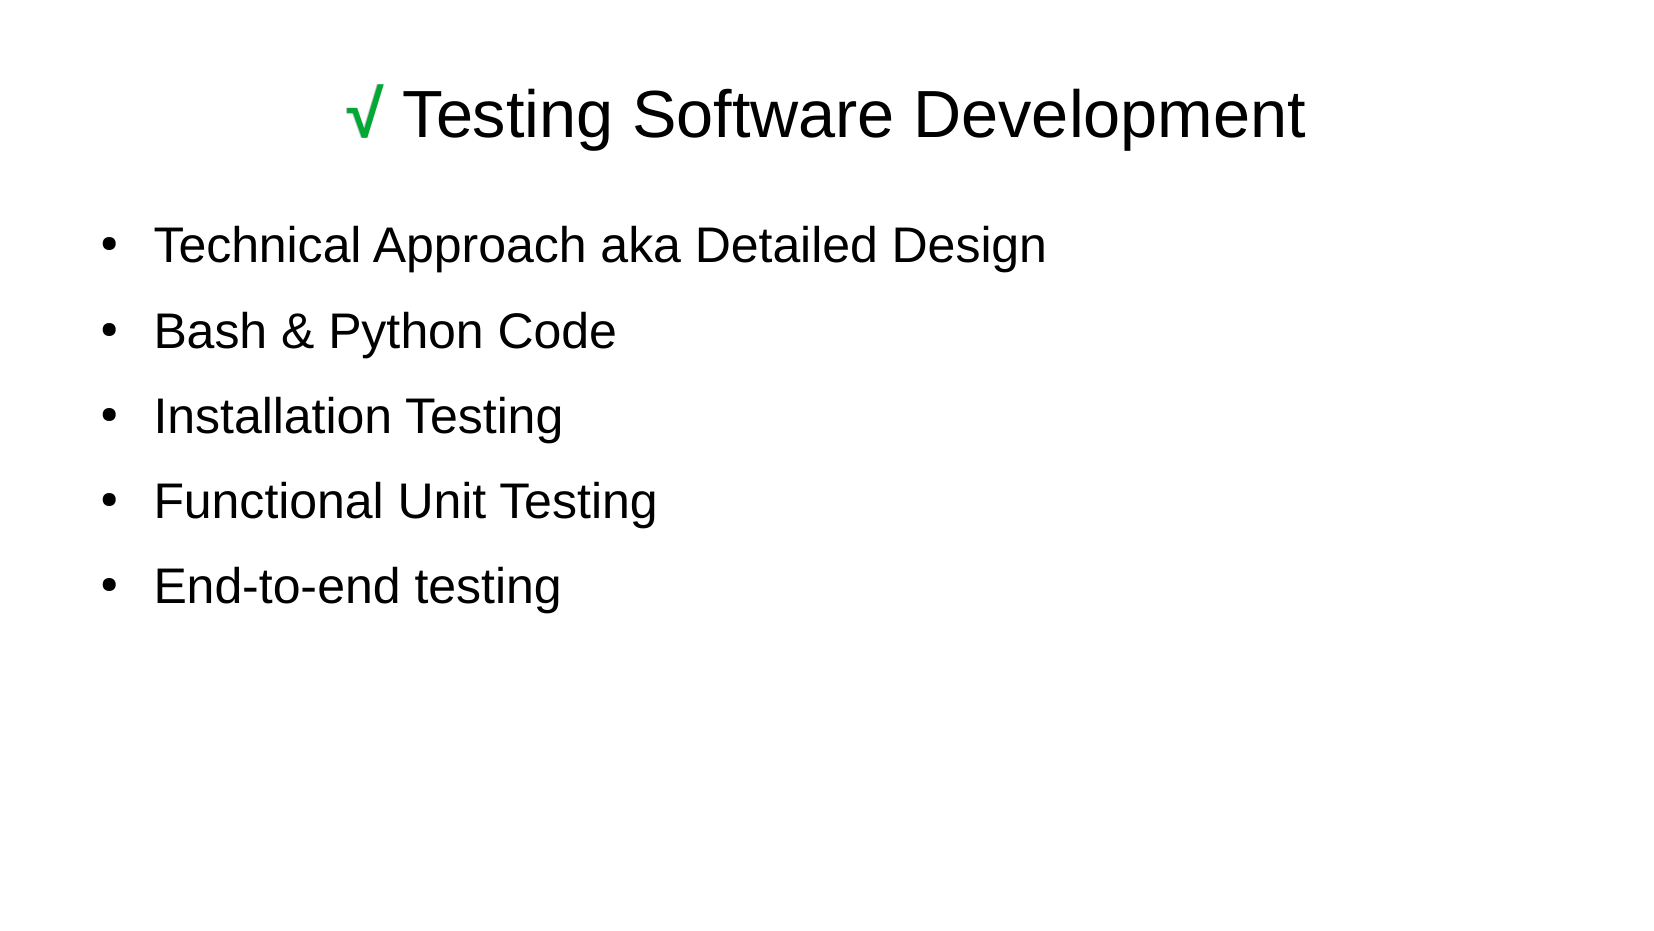

# √ Testing Software Development
Technical Approach aka Detailed Design
Bash & Python Code
Installation Testing
Functional Unit Testing
End-to-end testing